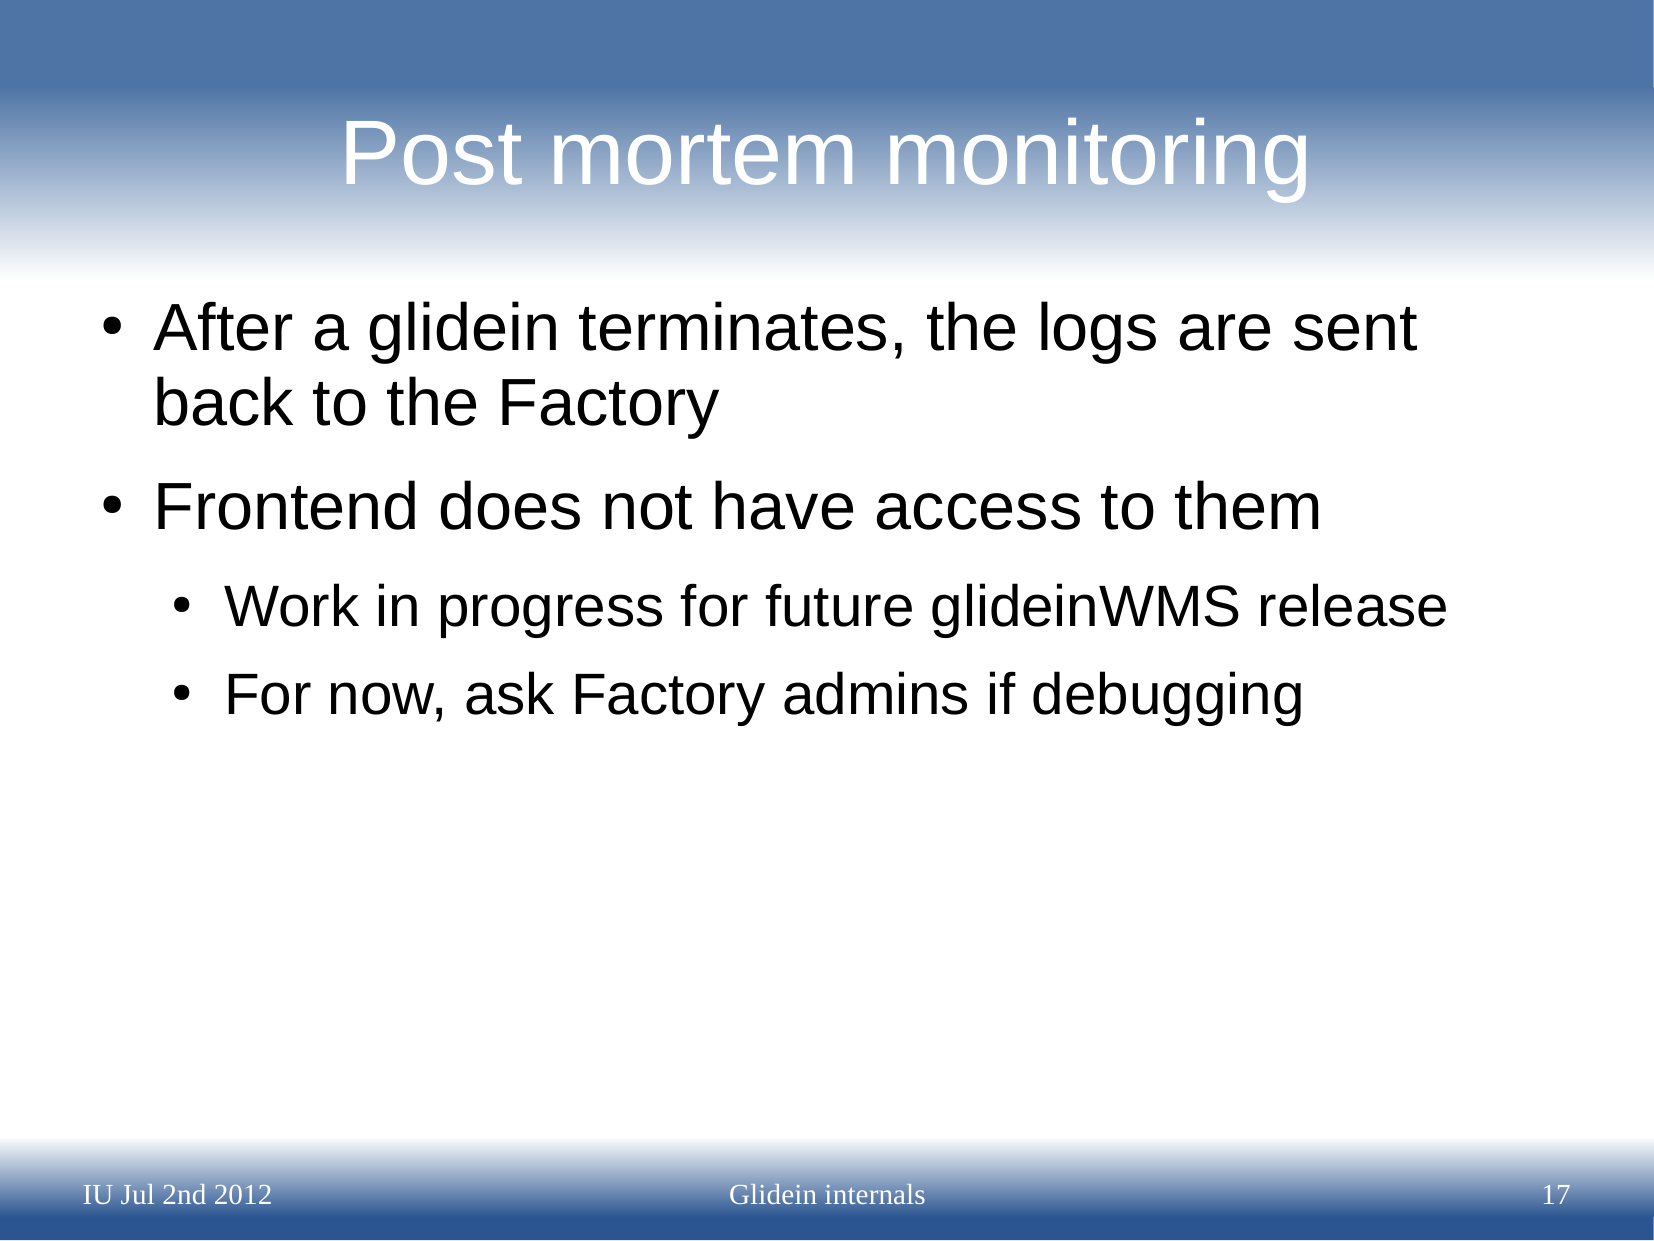

# Post mortem monitoring
After a glidein terminates, the logs are sent back to the Factory
Frontend does not have access to them
Work in progress for future glideinWMS release
For now, ask Factory admins if debugging
IU Jul 2nd 2012
Glidein internals
17